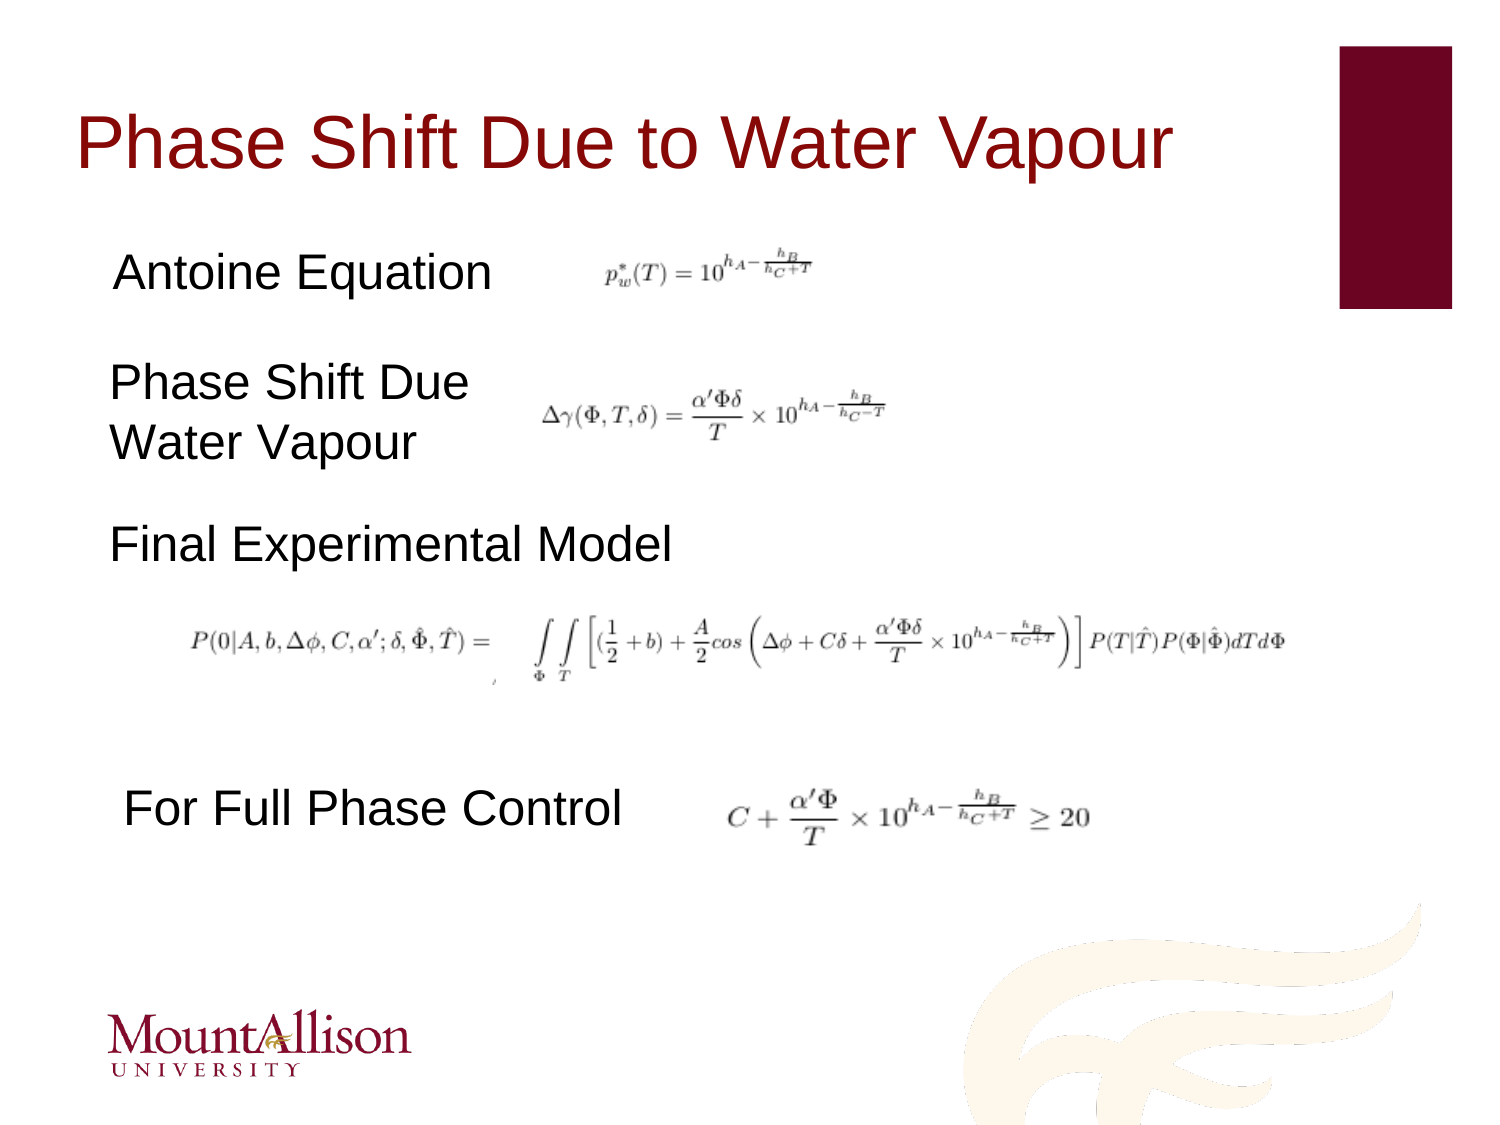

# Phase Shift Due to Water Vapour
Antoine Equation
Phase Shift Due
Water Vapour
Final Experimental Model
For Full Phase Control